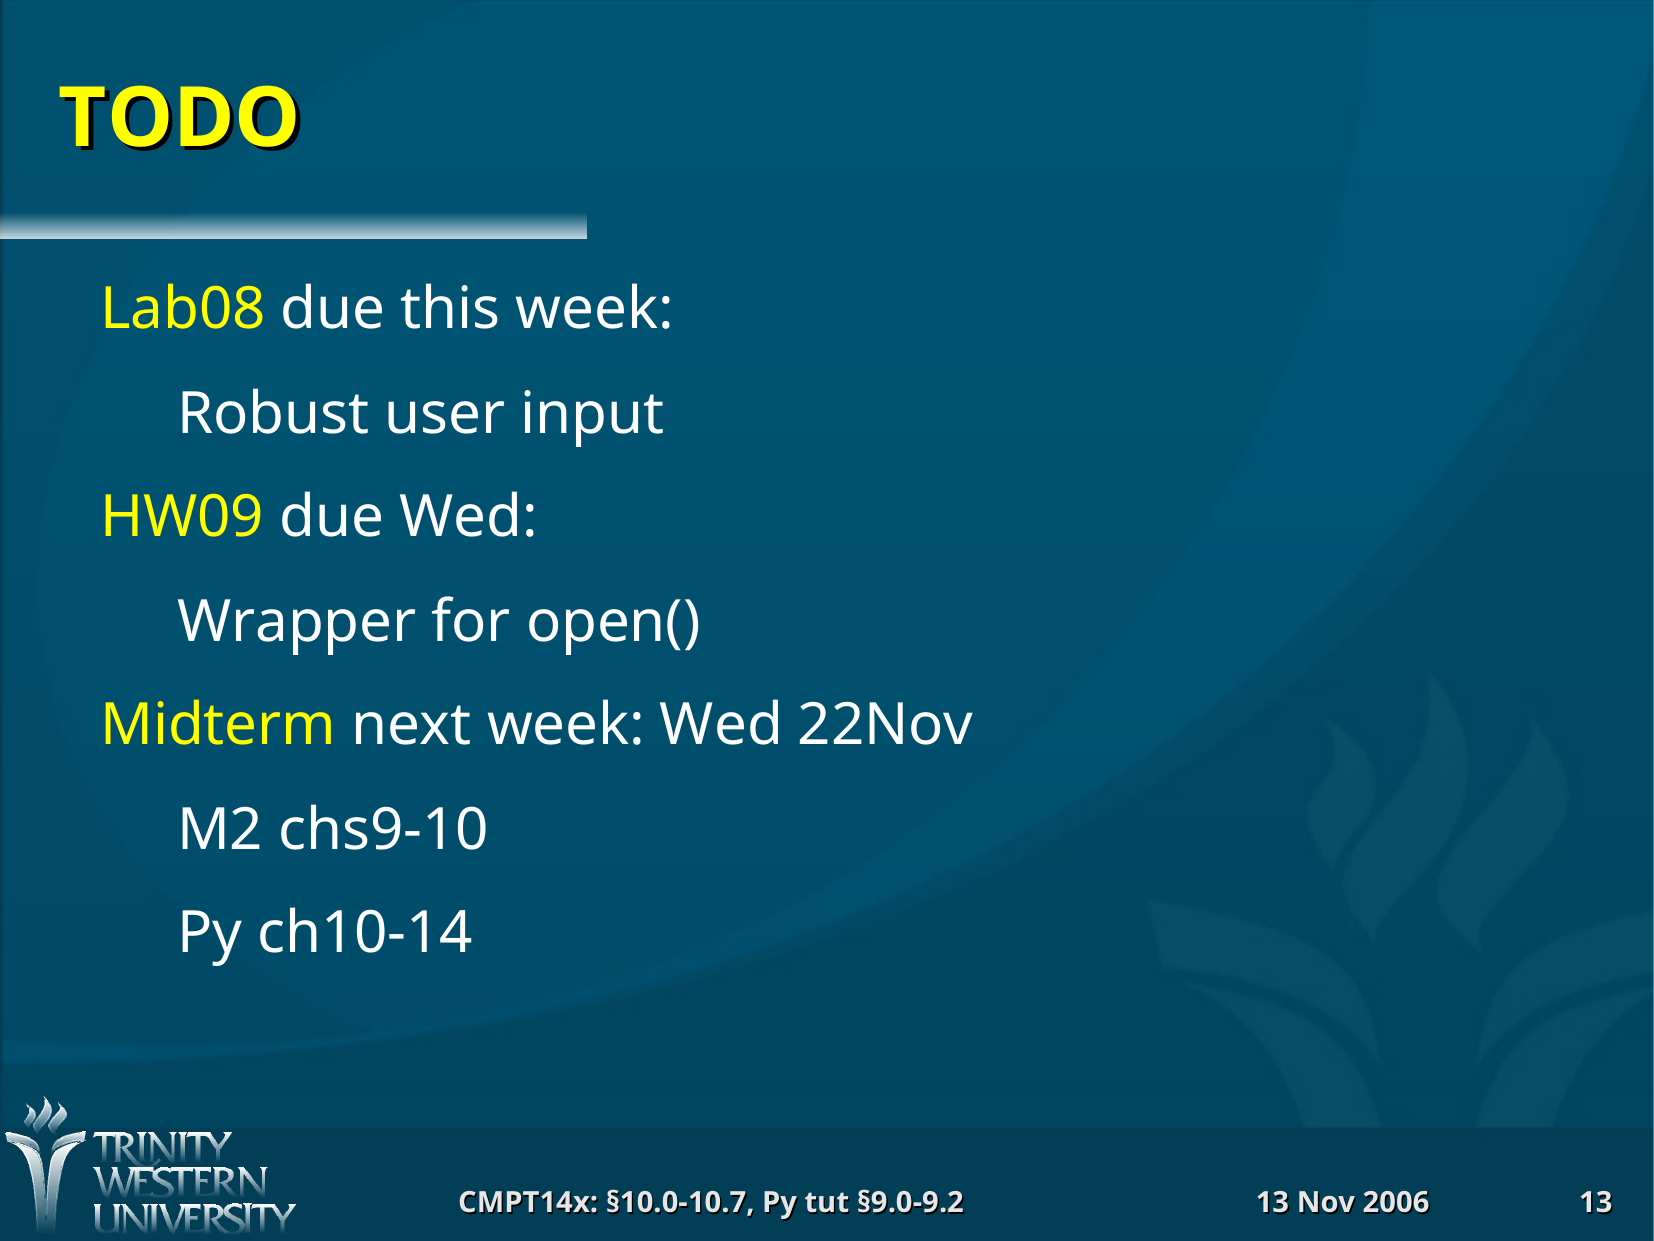

# TODO
Lab08 due this week:
Robust user input
HW09 due Wed:
Wrapper for open()
Midterm next week: Wed 22Nov
M2 chs9-10
Py ch10-14
CMPT14x: §10.0-10.7, Py tut §9.0-9.2
13 Nov 2006
13